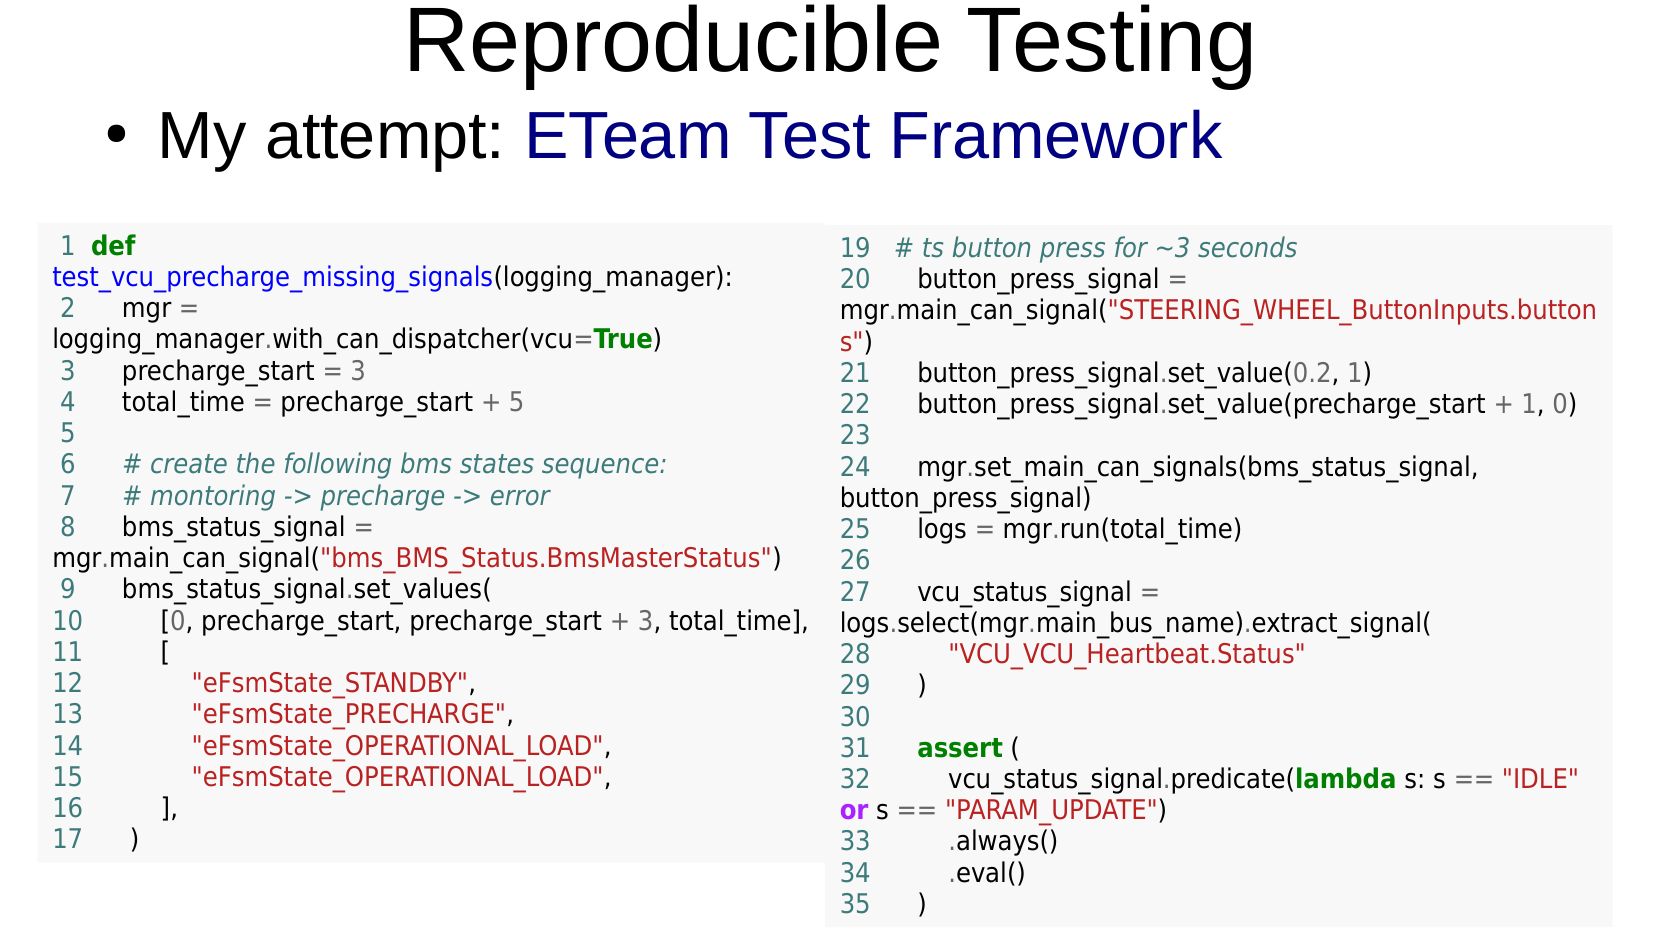

# Reproducible Testing
My attempt: ETeam Test Framework
 1 def test_vcu_precharge_missing_signals(logging_manager):
 2 mgr = logging_manager.with_can_dispatcher(vcu=True)
 3 precharge_start = 3
 4 total_time = precharge_start + 5
 5
 6 # create the following bms states sequence:
 7 # montoring -> precharge -> error
 8 bms_status_signal = mgr.main_can_signal("bms_BMS_Status.BmsMasterStatus")
 9 bms_status_signal.set_values(
10 [0, precharge_start, precharge_start + 3, total_time],
11 [
12 "eFsmState_STANDBY",
13 "eFsmState_PRECHARGE",
14 "eFsmState_OPERATIONAL_LOAD",
15 "eFsmState_OPERATIONAL_LOAD",
16 ],
17 )
19 # ts button press for ~3 seconds
20 button_press_signal = mgr.main_can_signal("STEERING_WHEEL_ButtonInputs.buttons")
21 button_press_signal.set_value(0.2, 1)
22 button_press_signal.set_value(precharge_start + 1, 0)
23
24 mgr.set_main_can_signals(bms_status_signal, button_press_signal)
25 logs = mgr.run(total_time)
26
27 vcu_status_signal = logs.select(mgr.main_bus_name).extract_signal(
28 "VCU_VCU_Heartbeat.Status"
29 )
30
31 assert (
32 vcu_status_signal.predicate(lambda s: s == "IDLE" or s == "PARAM_UPDATE")
33 .always()
34 .eval()
35 )